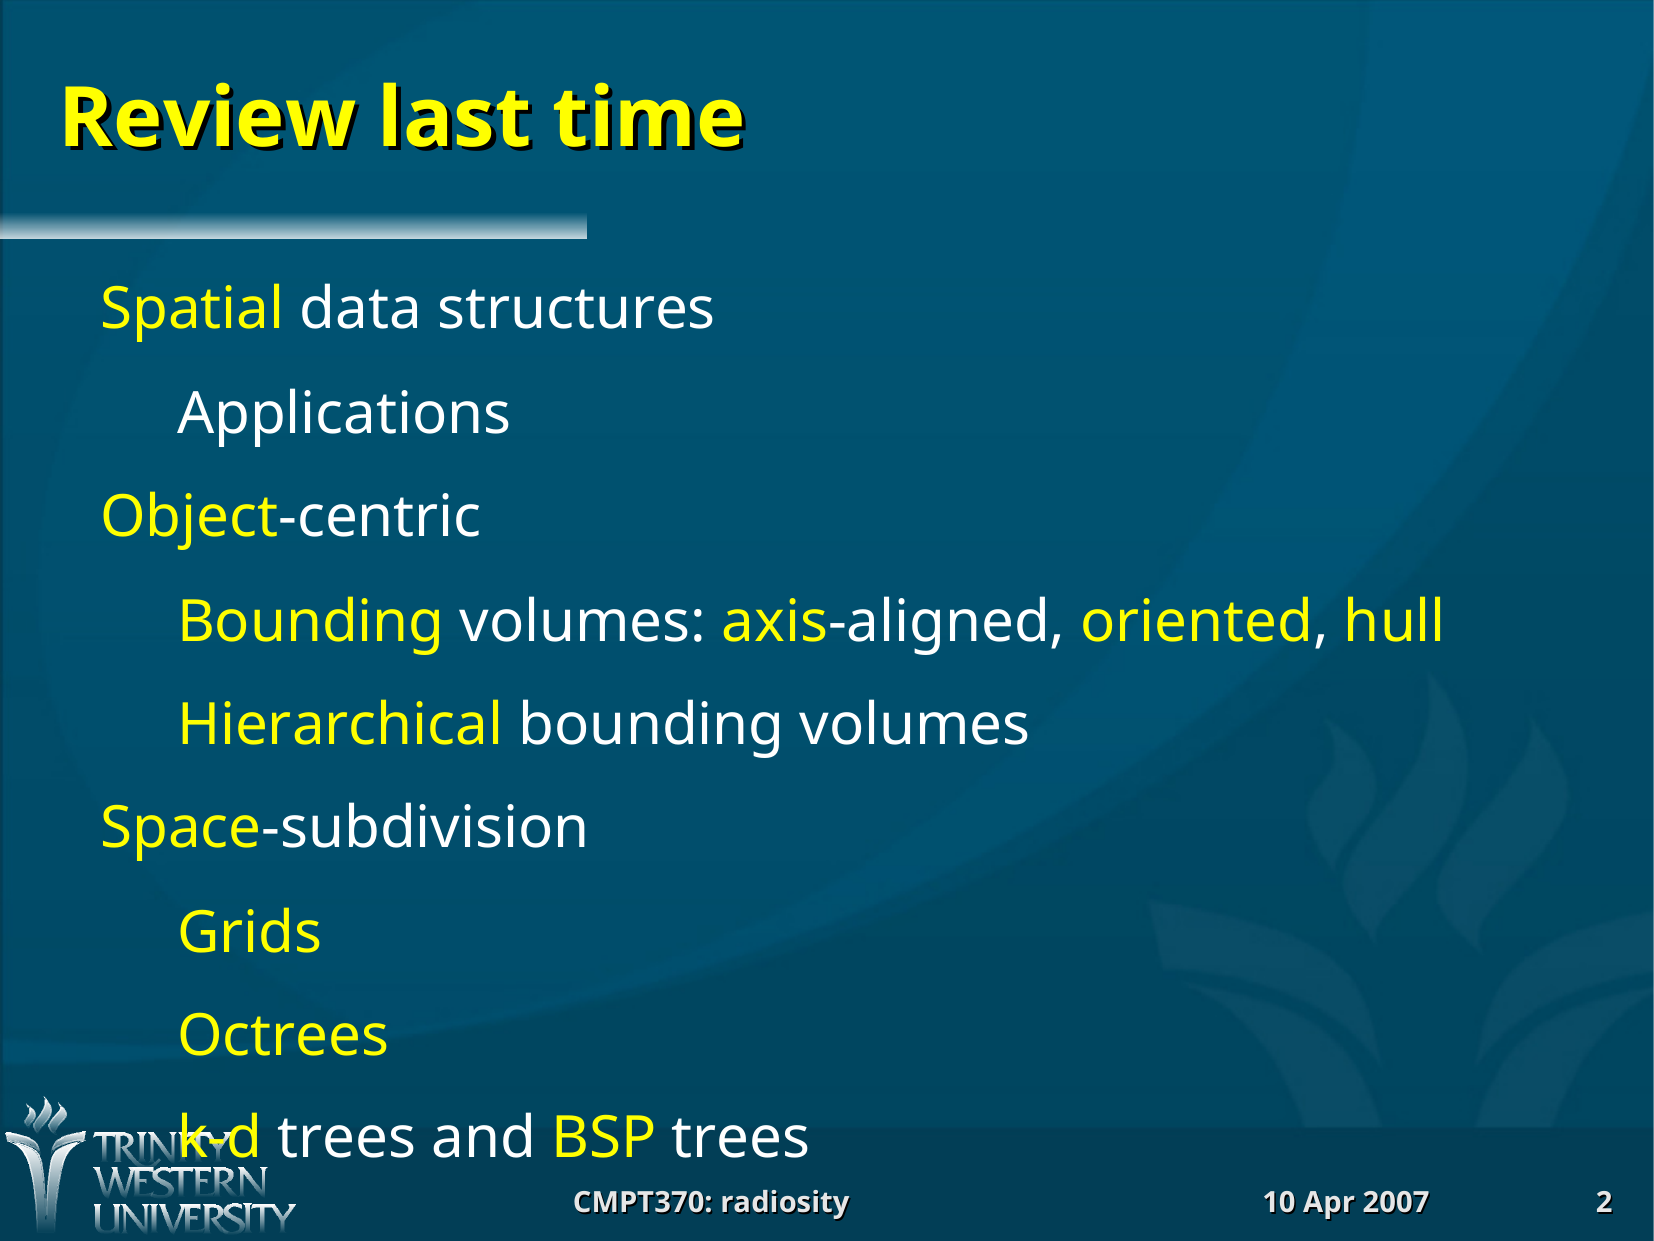

# Review last time
Spatial data structures
Applications
Object-centric
Bounding volumes: axis-aligned, oriented, hull
Hierarchical bounding volumes
Space-subdivision
Grids
Octrees
k-d trees and BSP trees
CMPT370: radiosity
10 Apr 2007
2